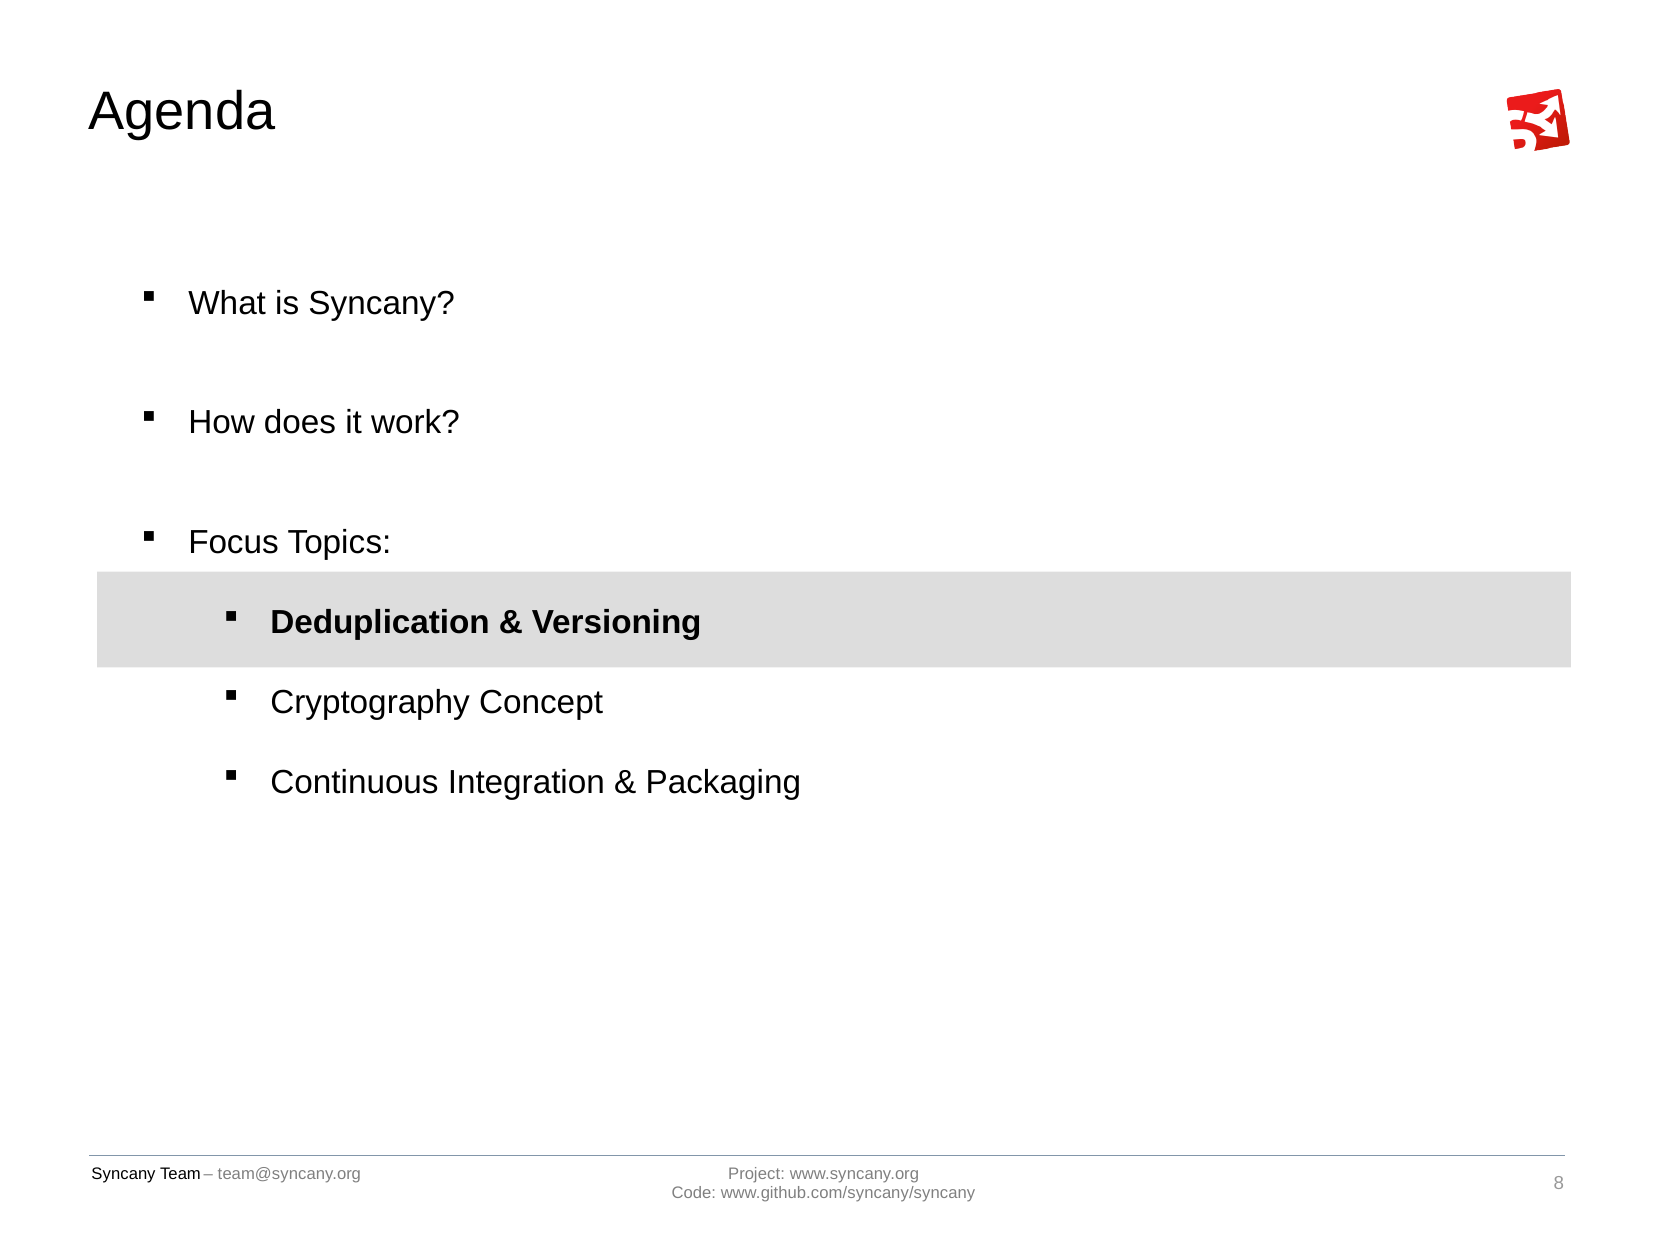

# Agenda
What is Syncany?
How does it work?
Focus Topics:
Deduplication & Versioning
Cryptography Concept
Continuous Integration & Packaging